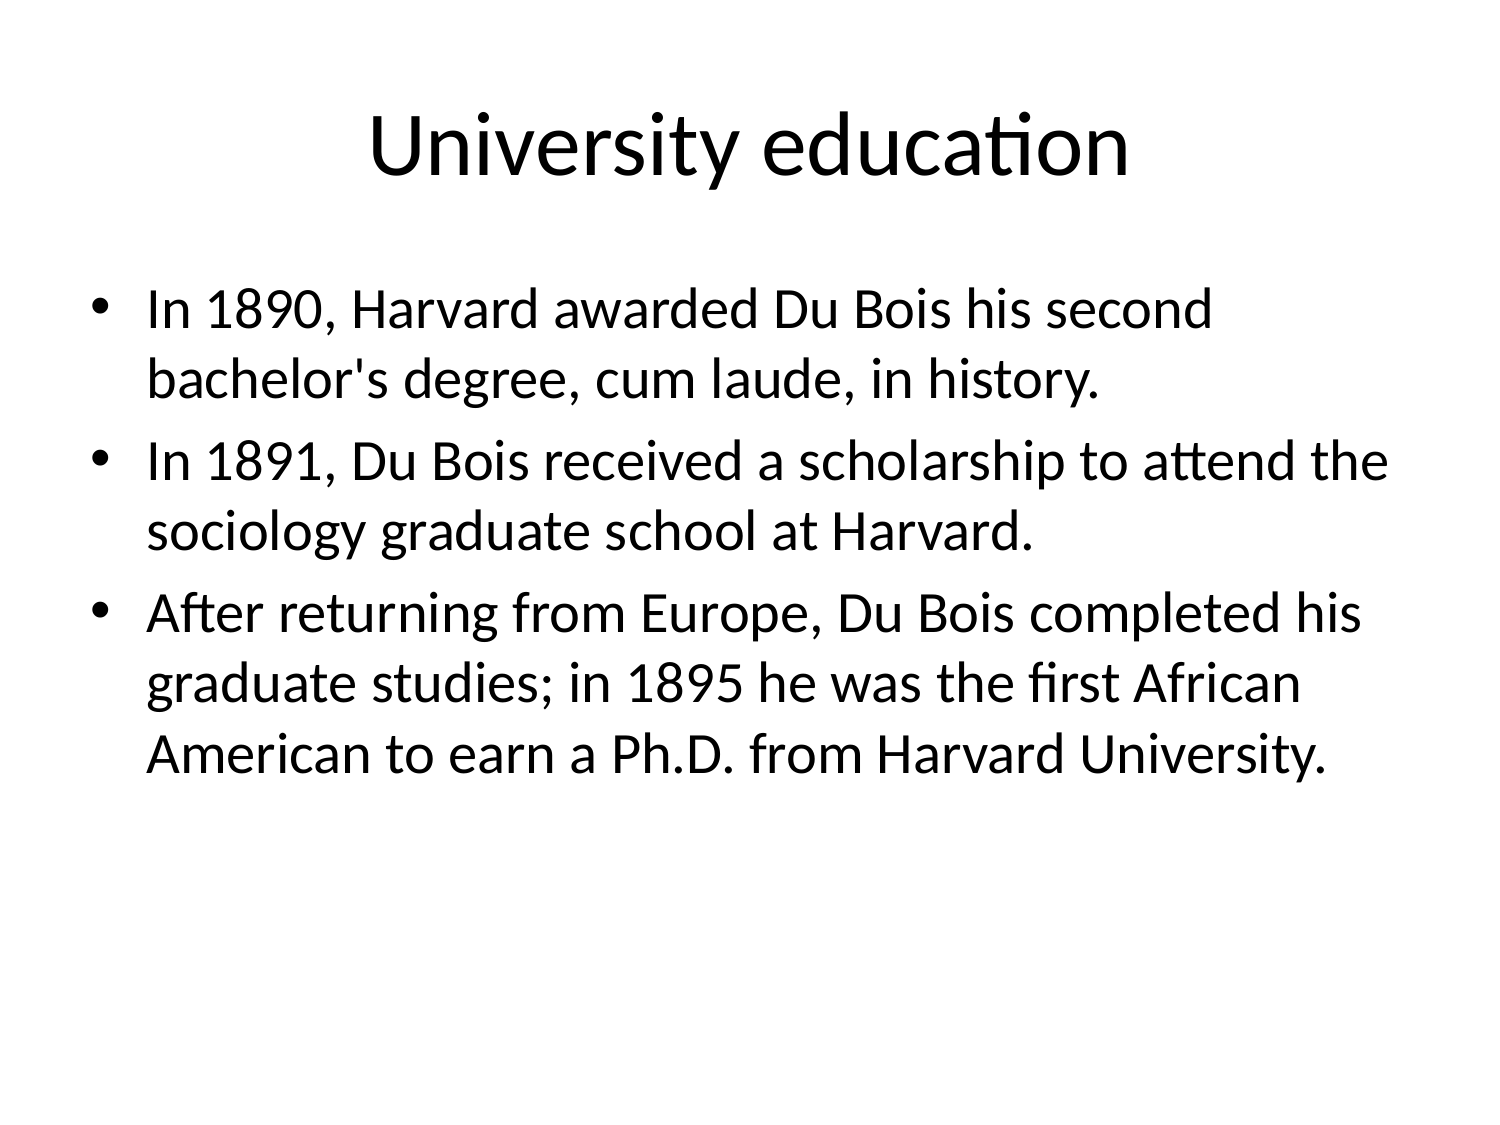

# University education
In 1890, Harvard awarded Du Bois his second bachelor's degree, cum laude, in history.
In 1891, Du Bois received a scholarship to attend the sociology graduate school at Harvard.
After returning from Europe, Du Bois completed his graduate studies; in 1895 he was the first African American to earn a Ph.D. from Harvard University.